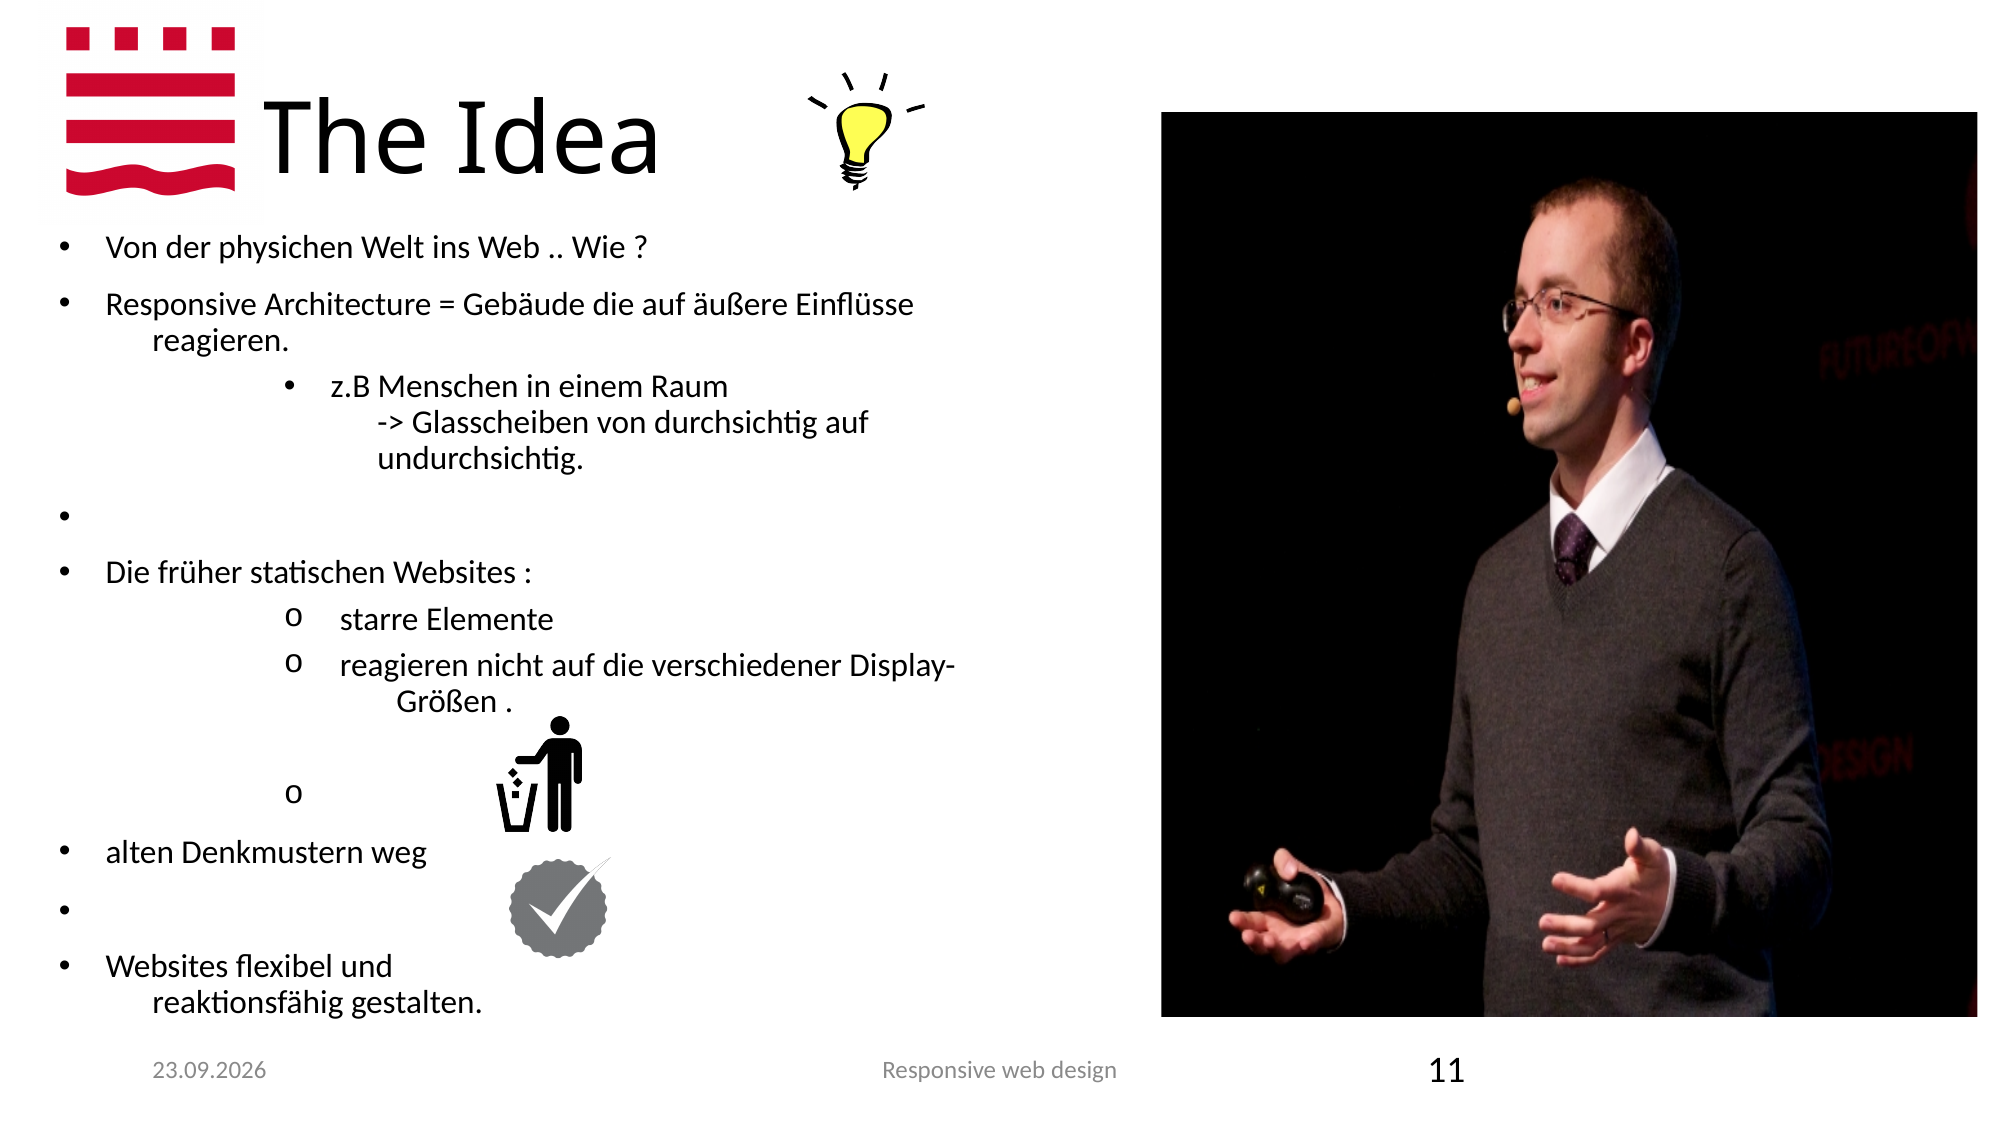

# The Idea
Von der physichen Welt ins Web .. Wie ?
Responsive Architecture = Gebäude die auf äußere Einflüsse reagieren.
z.B Menschen in einem Raum
-> Glasscheiben von durchsichtig auf undurchsichtig.
Die früher statischen Websites :
starre Elemente
reagieren nicht auf die verschiedener Display-Größen .
alten Denkmustern weg
Websites flexibel und
reaktionsfähig gestalten.
Responsive web design
11